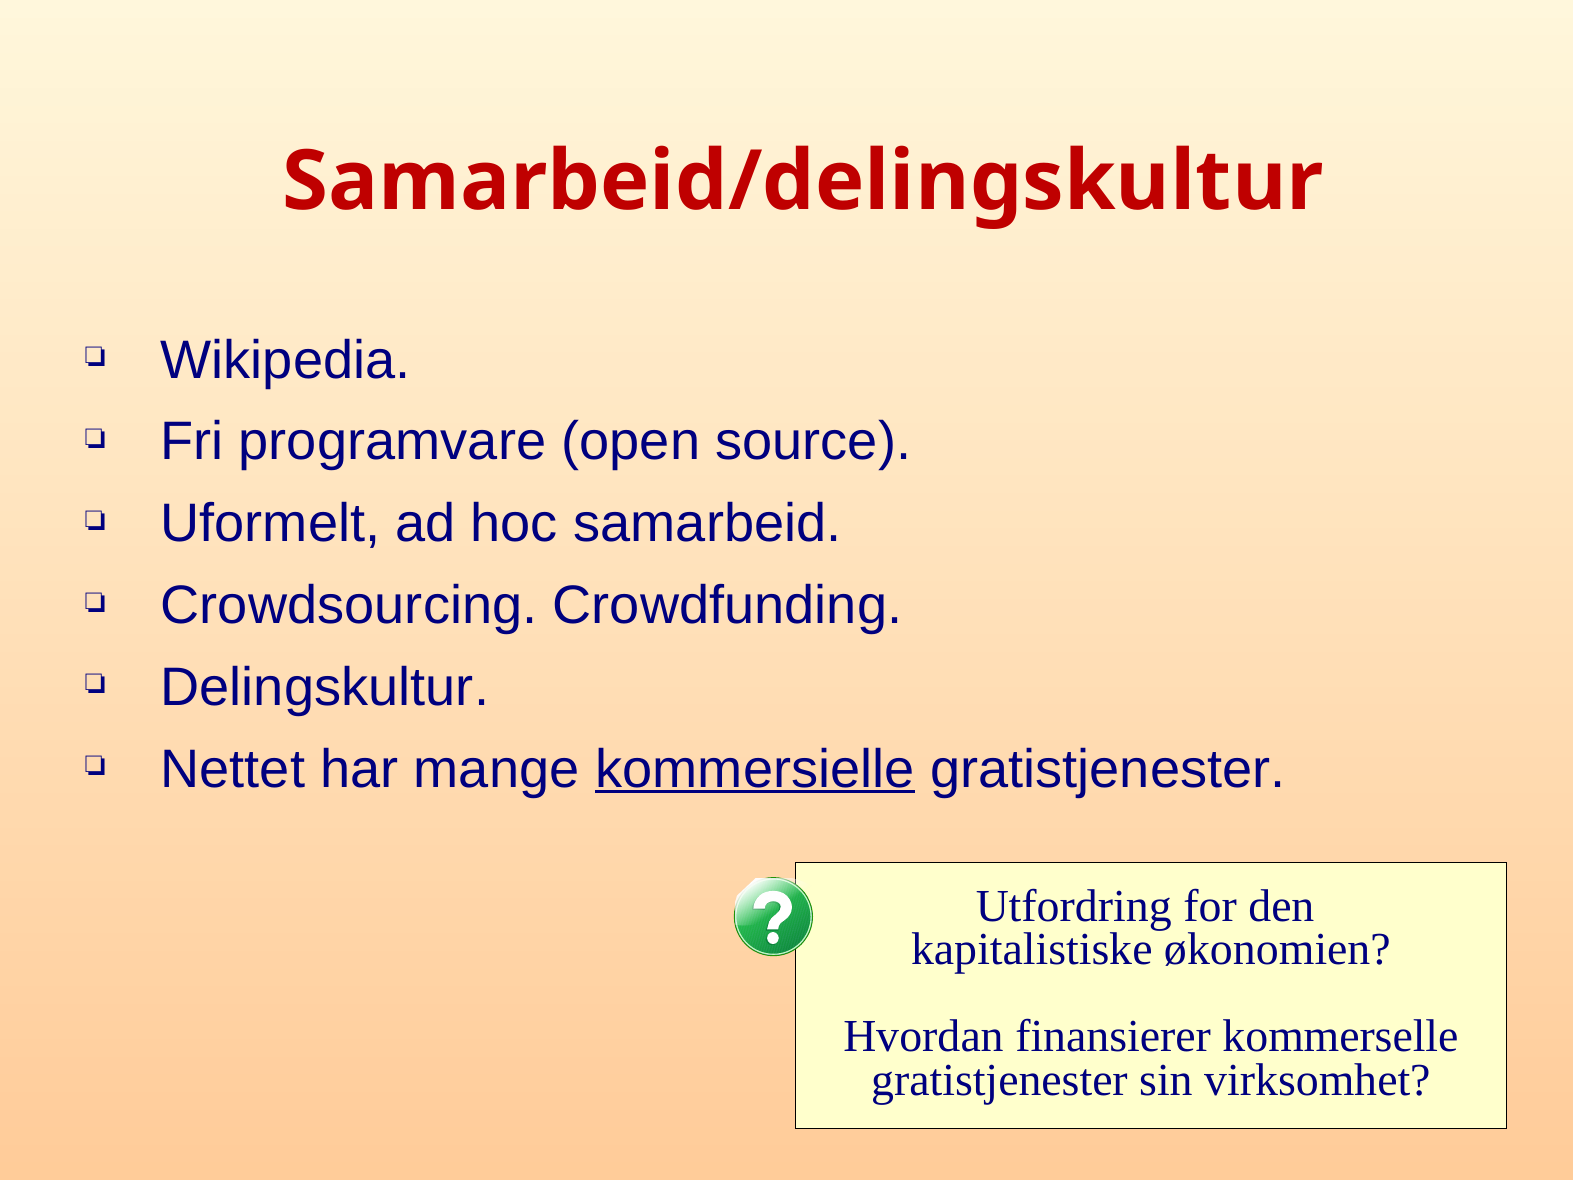

# Samarbeid/delingskultur
Wikipedia.
Fri programvare (open source).
Uformelt, ad hoc samarbeid.
Crowdsourcing. Crowdfunding.
Delingskultur.
Nettet har mange kommersielle gratistjenester.
Utfordring for den
kapitalistiske økonomien?
Hvordan finansierer kommerselle
gratistjenester sin virksomhet?